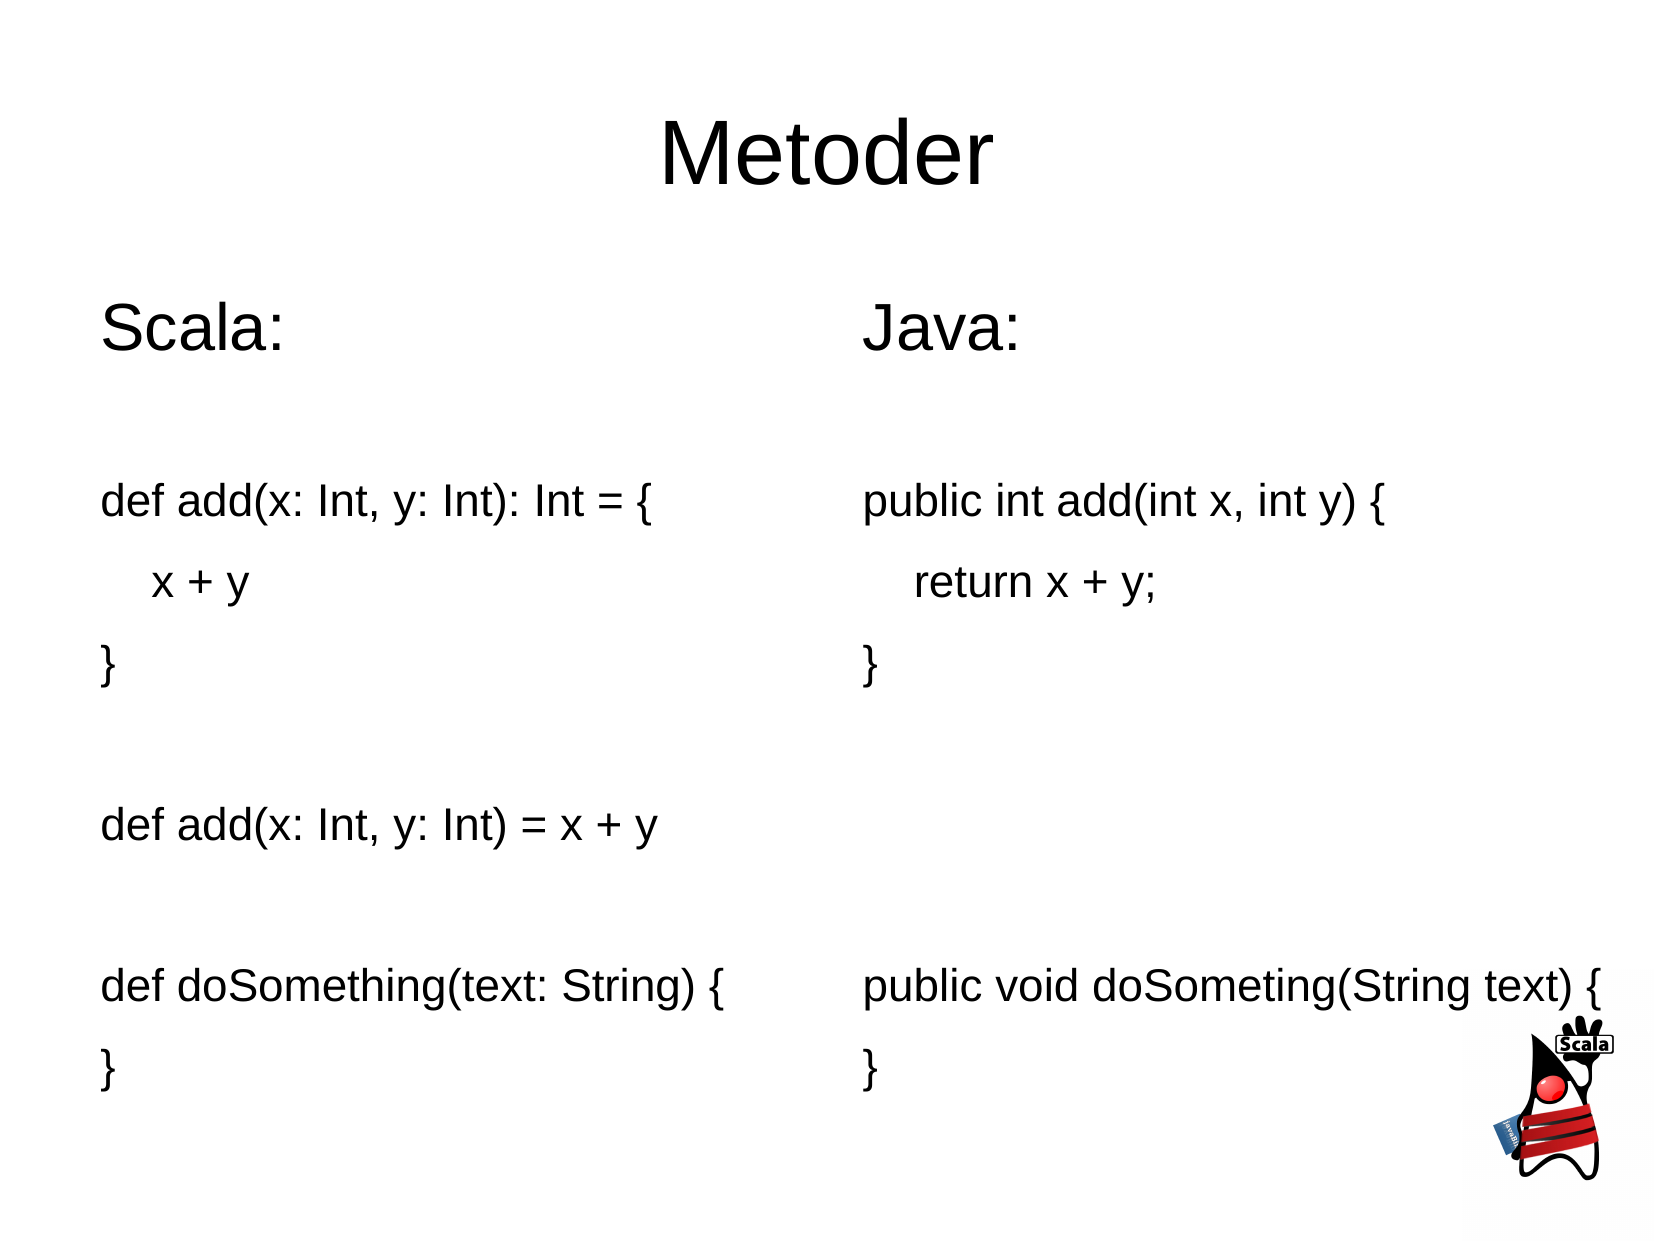

# Metoder
Scala:
def add(x: Int, y: Int): Int = {
 x + y
}
def add(x: Int, y: Int) = x + y
def doSomething(text: String) {
}
Java:
public int add(int x, int y) {
 return x + y;
}
public void doSometing(String text) {
}